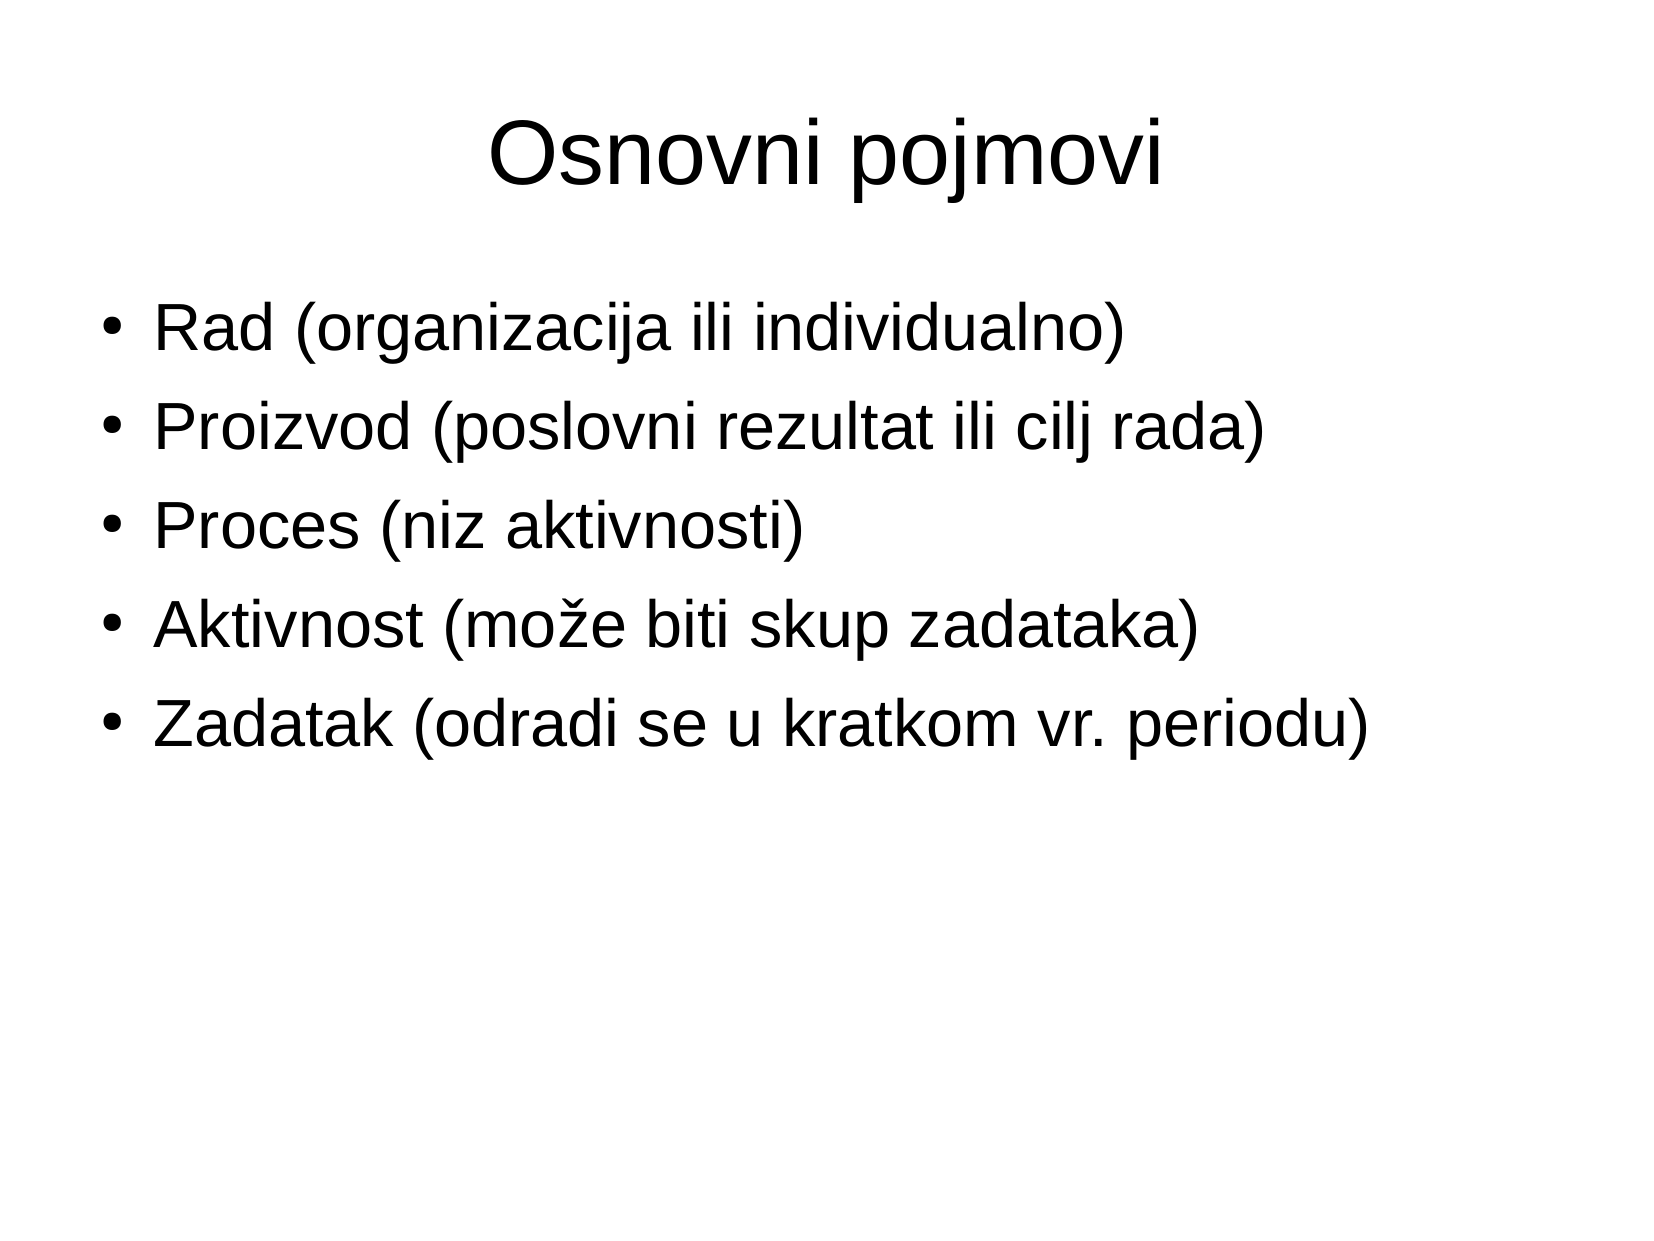

# Osnovni pojmovi
Rad (organizacija ili individualno)
Proizvod (poslovni rezultat ili cilj rada)
Proces (niz aktivnosti)
Aktivnost (može biti skup zadataka)
Zadatak (odradi se u kratkom vr. periodu)